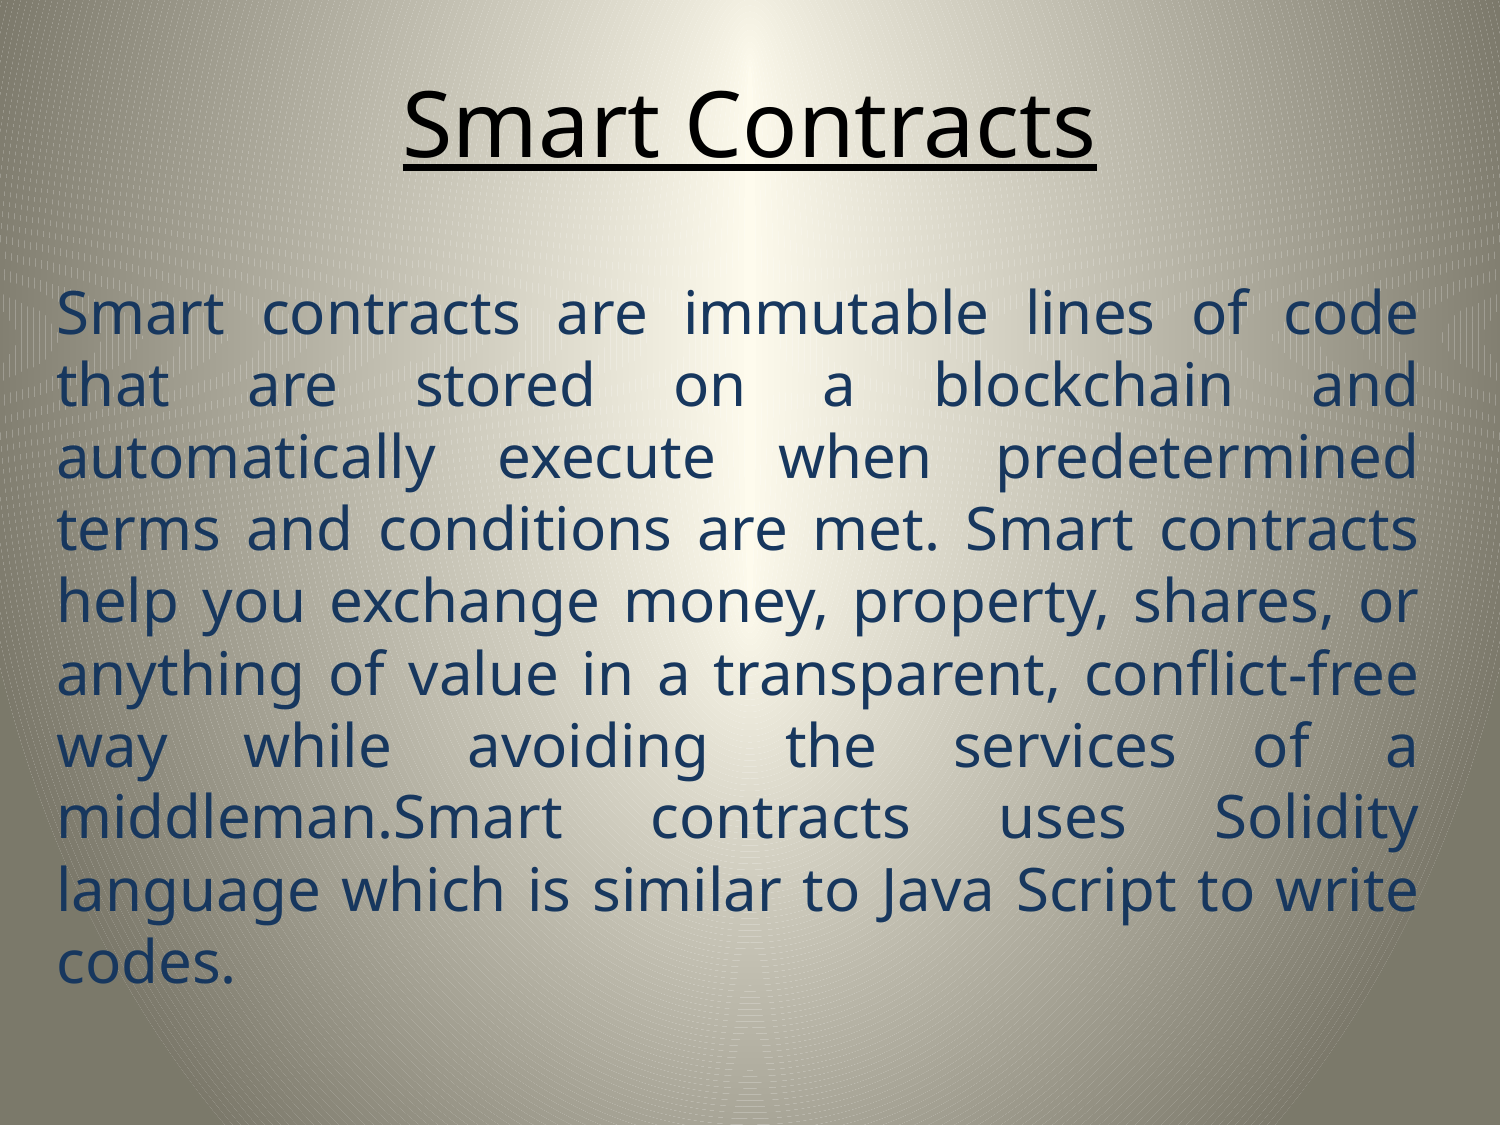

# Smart Contracts
Smart contracts are immutable lines of code that are stored on a blockchain and automatically execute when predetermined terms and conditions are met. Smart contracts help you exchange money, property, shares, or anything of value in a transparent, conflict-free way while avoiding the services of a middleman.Smart contracts uses Solidity language which is similar to Java Script to write codes.